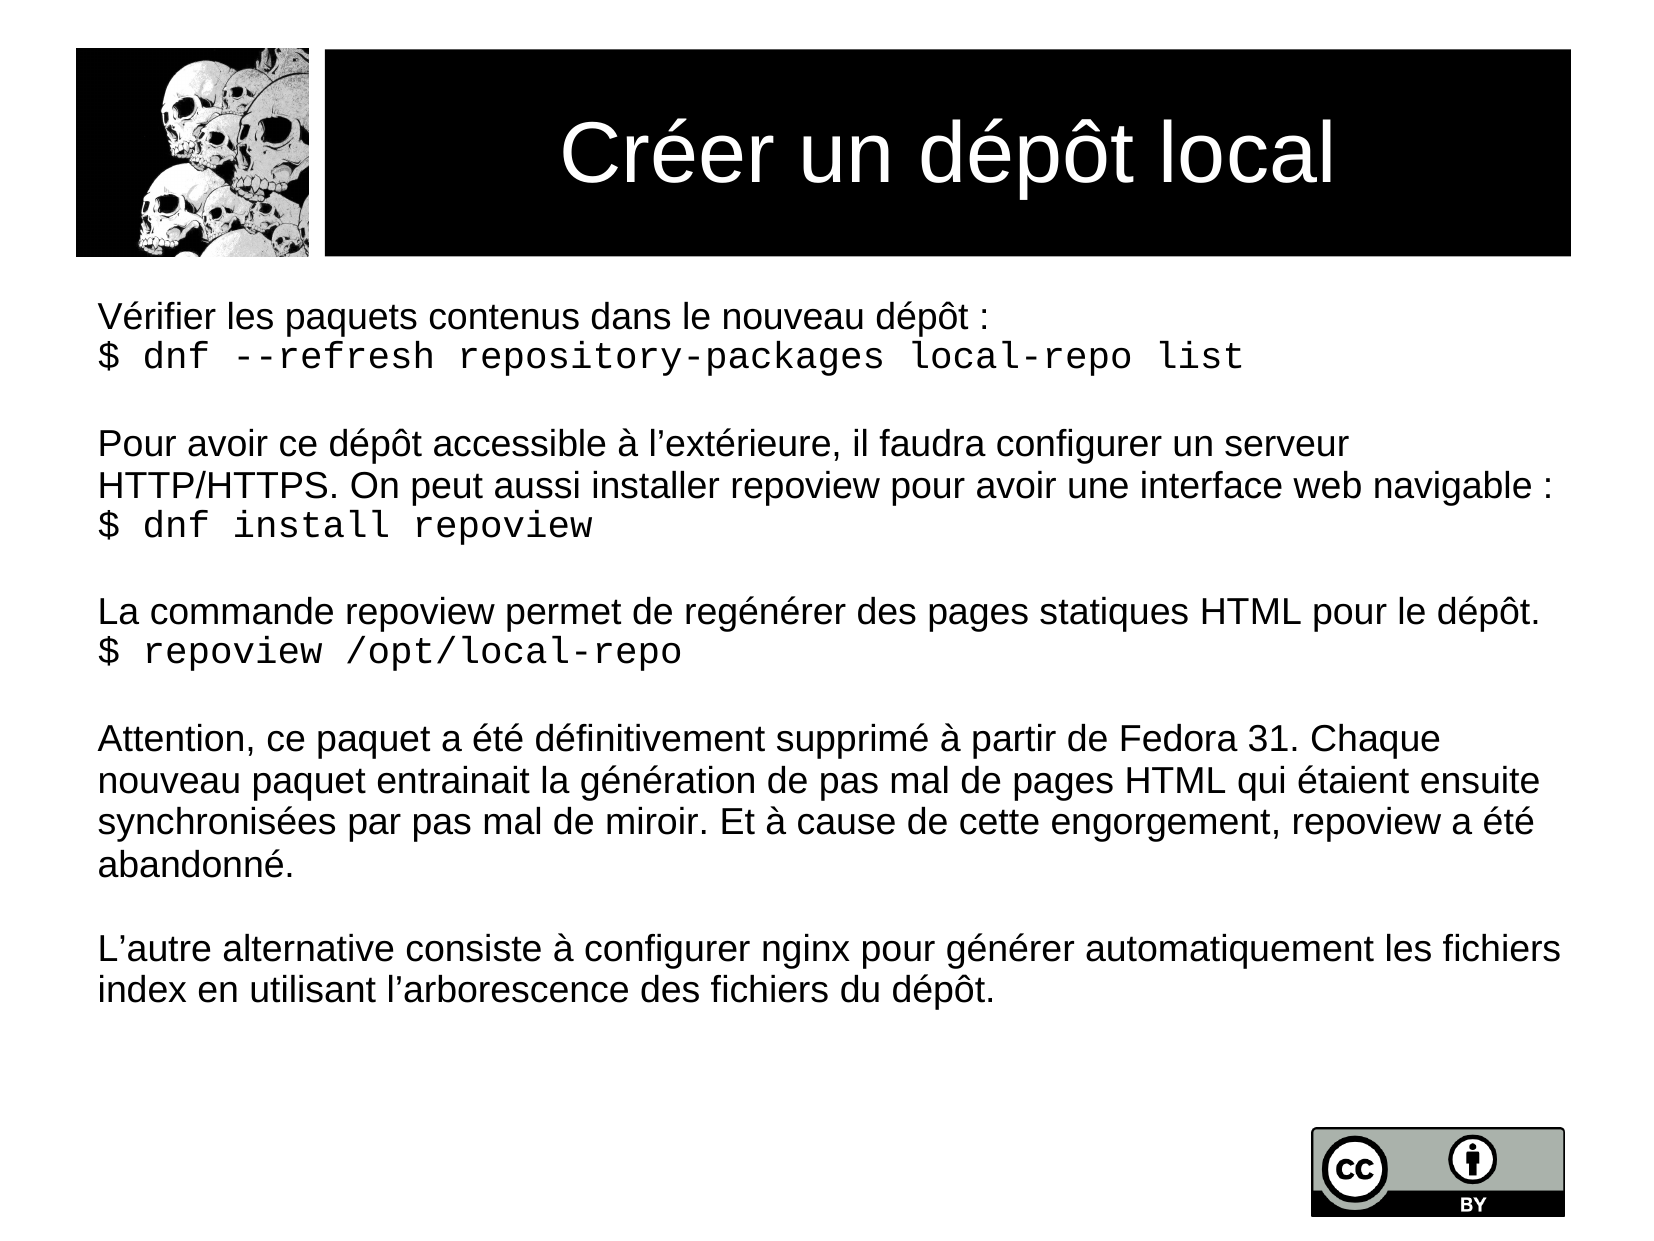

# Créer un dépôt local
Vérifier les paquets contenus dans le nouveau dépôt :
$ dnf --refresh repository-packages local-repo list
Pour avoir ce dépôt accessible à l’extérieure, il faudra configurer un serveur HTTP/HTTPS. On peut aussi installer repoview pour avoir une interface web navigable :
$ dnf install repoview
La commande repoview permet de regénérer des pages statiques HTML pour le dépôt.
$ repoview /opt/local-repo
Attention, ce paquet a été définitivement supprimé à partir de Fedora 31. Chaque nouveau paquet entrainait la génération de pas mal de pages HTML qui étaient ensuite synchronisées par pas mal de miroir. Et à cause de cette engorgement, repoview a été abandonné.
L’autre alternative consiste à configurer nginx pour générer automatiquement les fichiers index en utilisant l’arborescence des fichiers du dépôt.